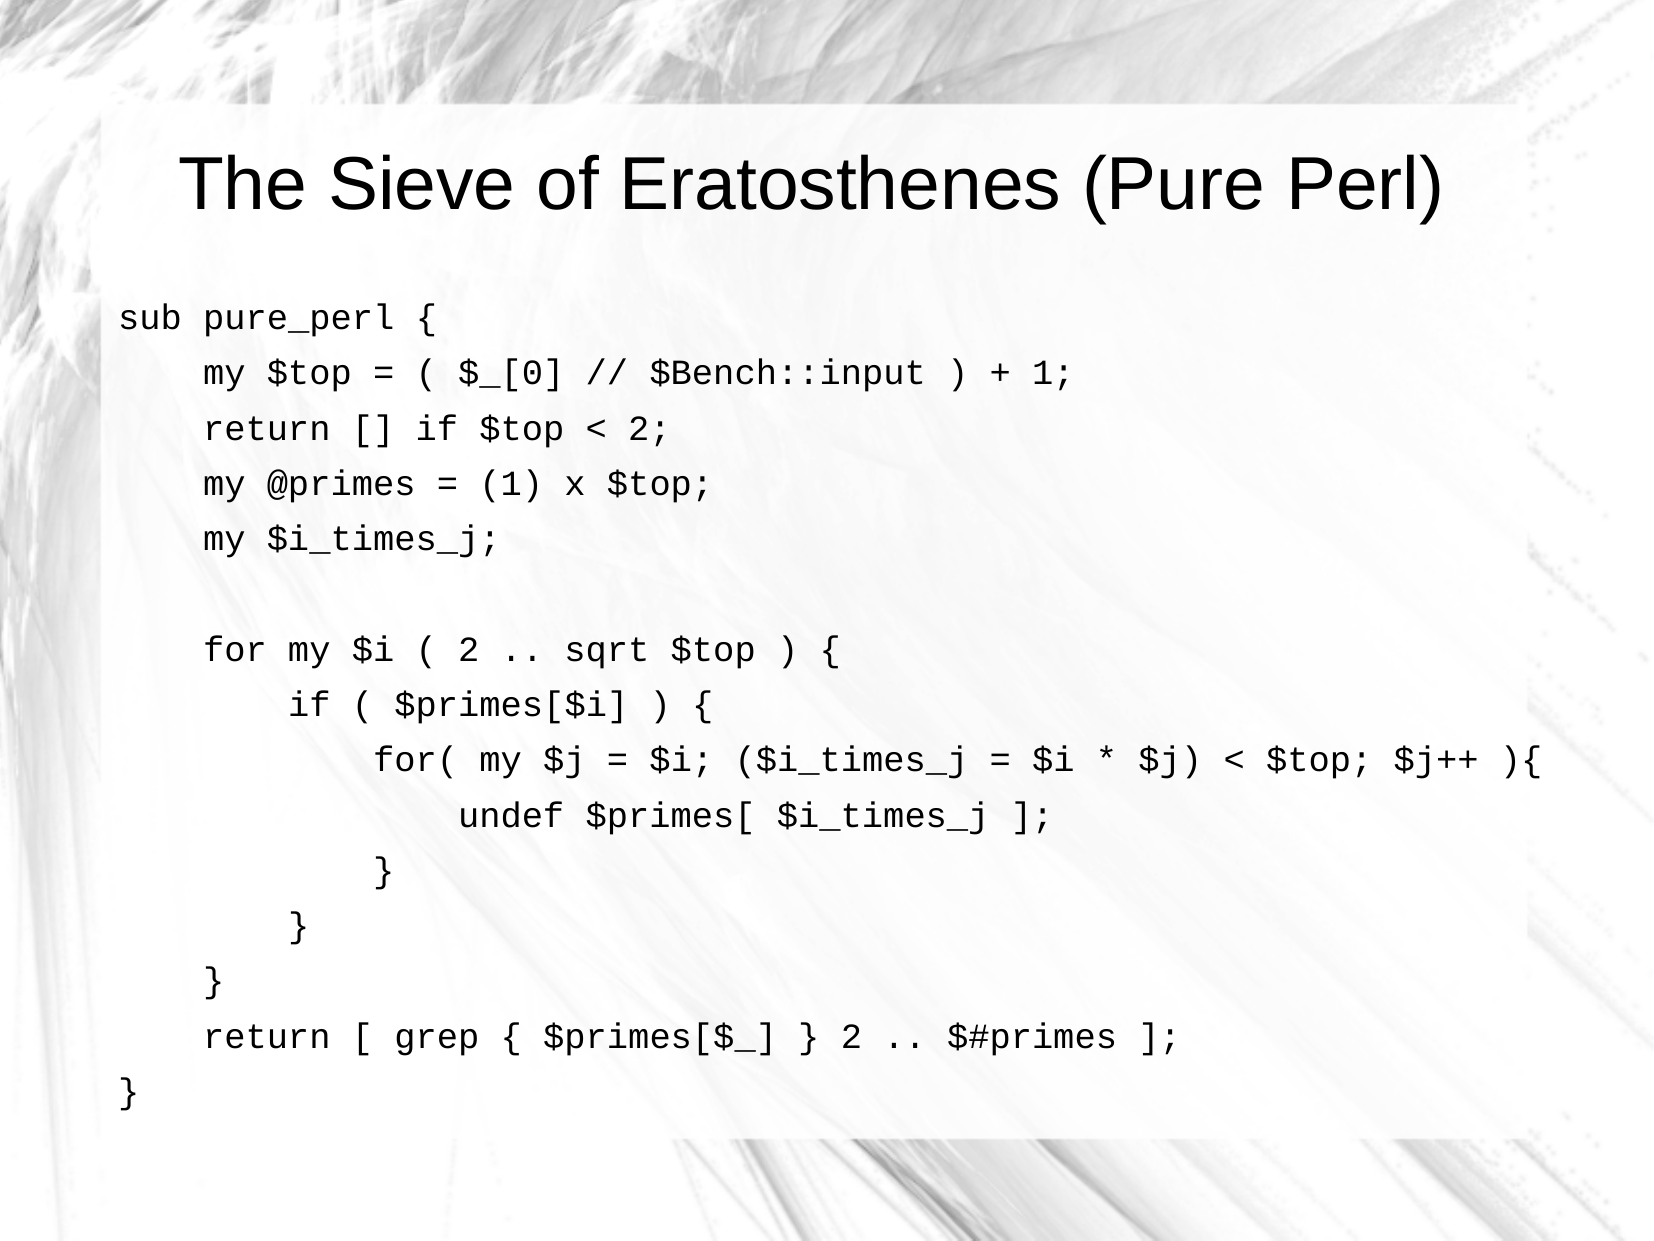

# The Sieve of Eratosthenes (Pure Perl)
sub pure_perl {
 my $top = ( $_[0] // $Bench::input ) + 1;
 return [] if $top < 2;
 my @primes = (1) x $top;
 my $i_times_j;
 for my $i ( 2 .. sqrt $top ) {
 if ( $primes[$i] ) {
 for( my $j = $i; ($i_times_j = $i * $j) < $top; $j++ ){
 undef $primes[ $i_times_j ];
 }
 }
 }
 return [ grep { $primes[$_] } 2 .. $#primes ];
}